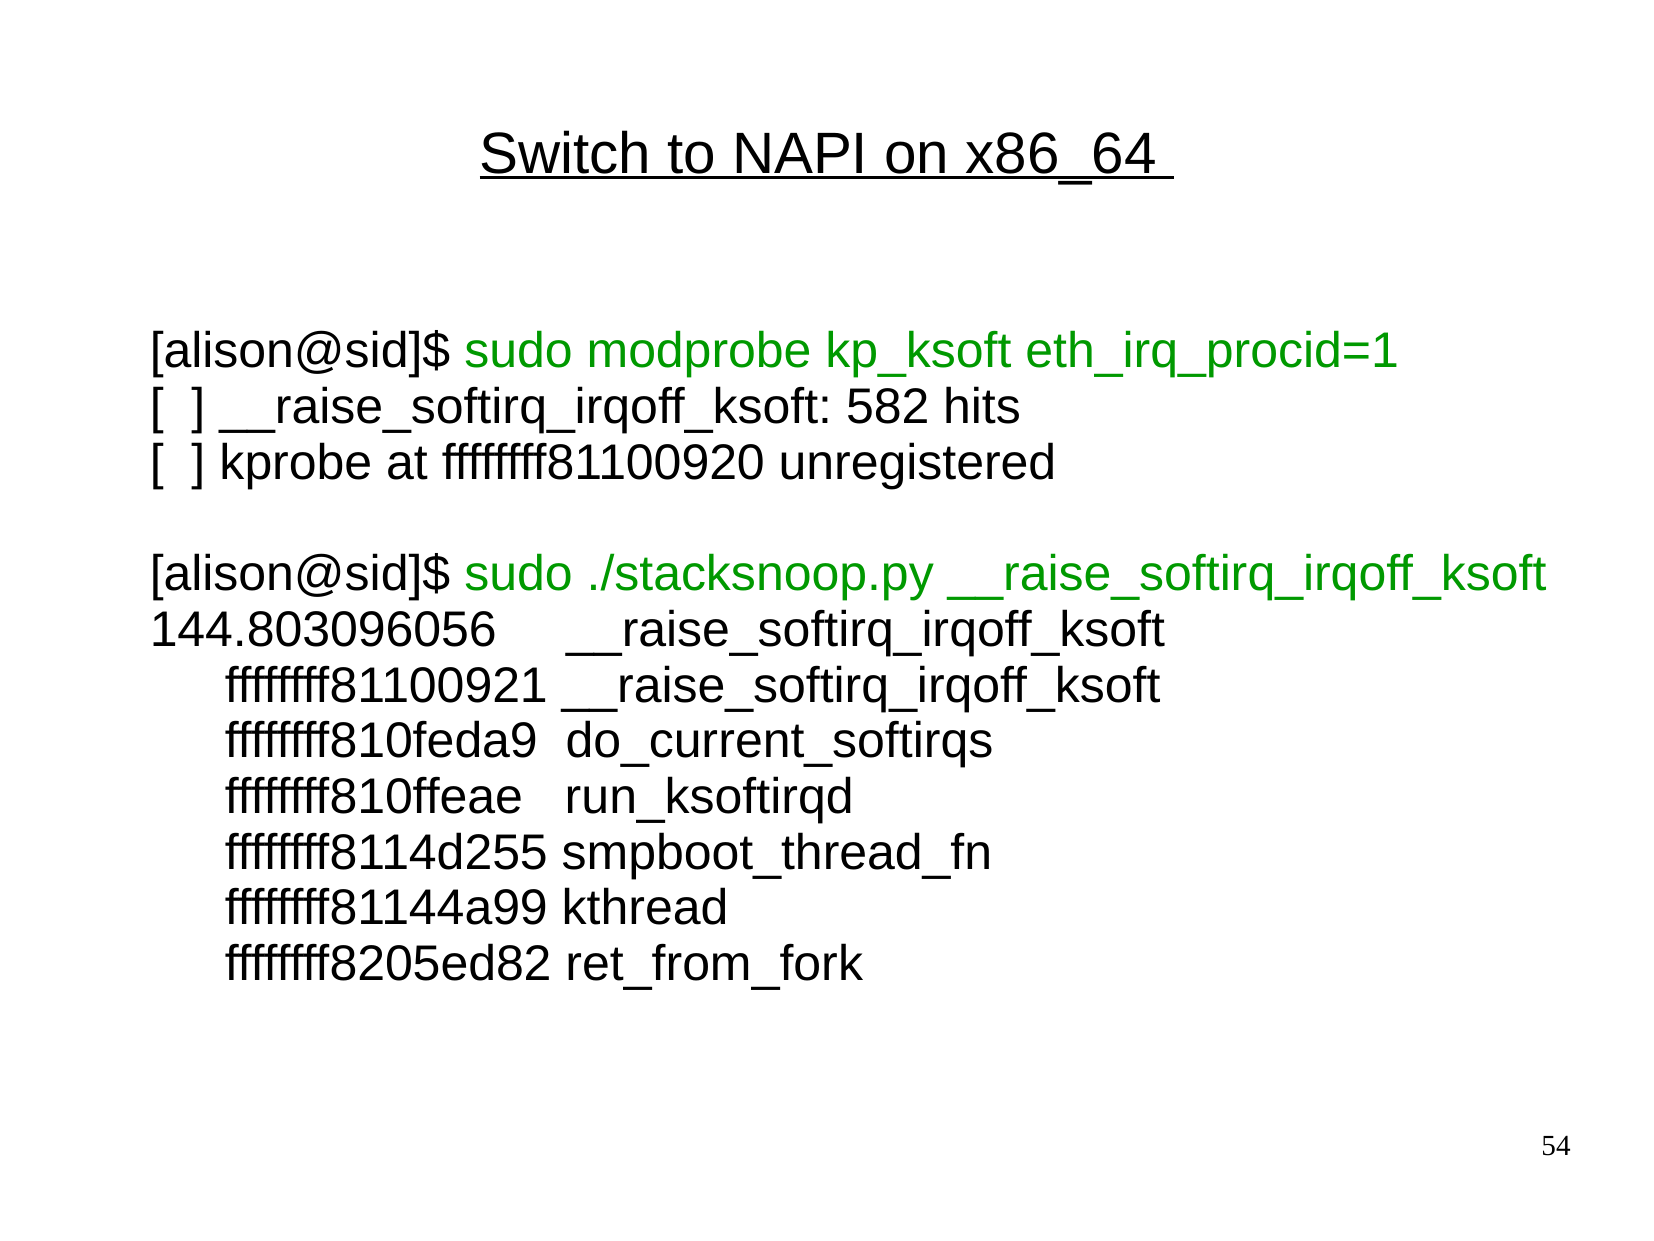

# Switch to NAPI on x86_64
[alison@sid]$ sudo modprobe kp_ksoft eth_irq_procid=1
[ ] __raise_softirq_irqoff_ksoft: 582 hits
[ ] kprobe at ffffffff81100920 unregistered
[alison@sid]$ sudo ./stacksnoop.py __raise_softirq_irqoff_ksoft
144.803096056 __raise_softirq_irqoff_ksoft
	ffffffff81100921 __raise_softirq_irqoff_ksoft
	ffffffff810feda9 do_current_softirqs
	ffffffff810ffeae run_ksoftirqd
	ffffffff8114d255 smpboot_thread_fn
	ffffffff81144a99 kthread
	ffffffff8205ed82 ret_from_fork
54